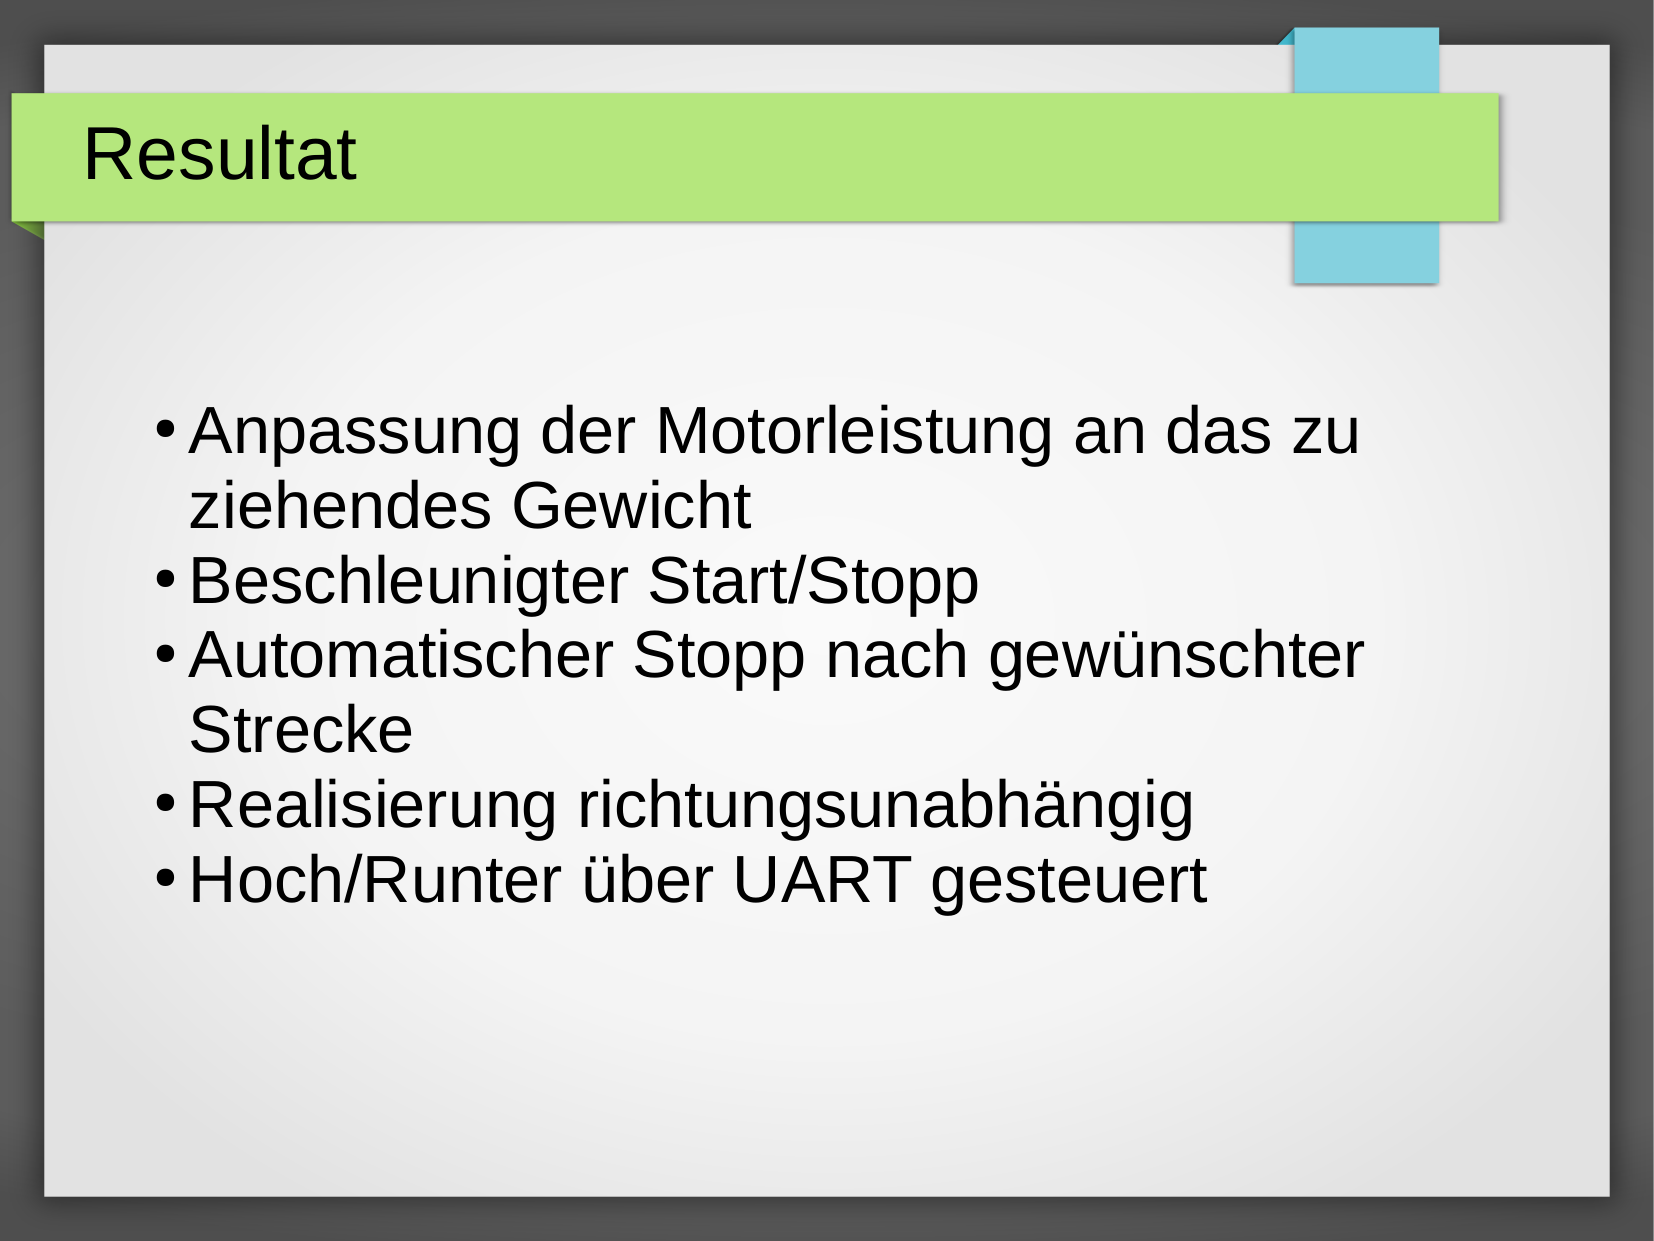

# Resultat
Anpassung der Motorleistung an das zu ziehendes Gewicht
Beschleunigter Start/Stopp
Automatischer Stopp nach gewünschter Strecke
Realisierung richtungsunabhängig
Hoch/Runter über UART gesteuert